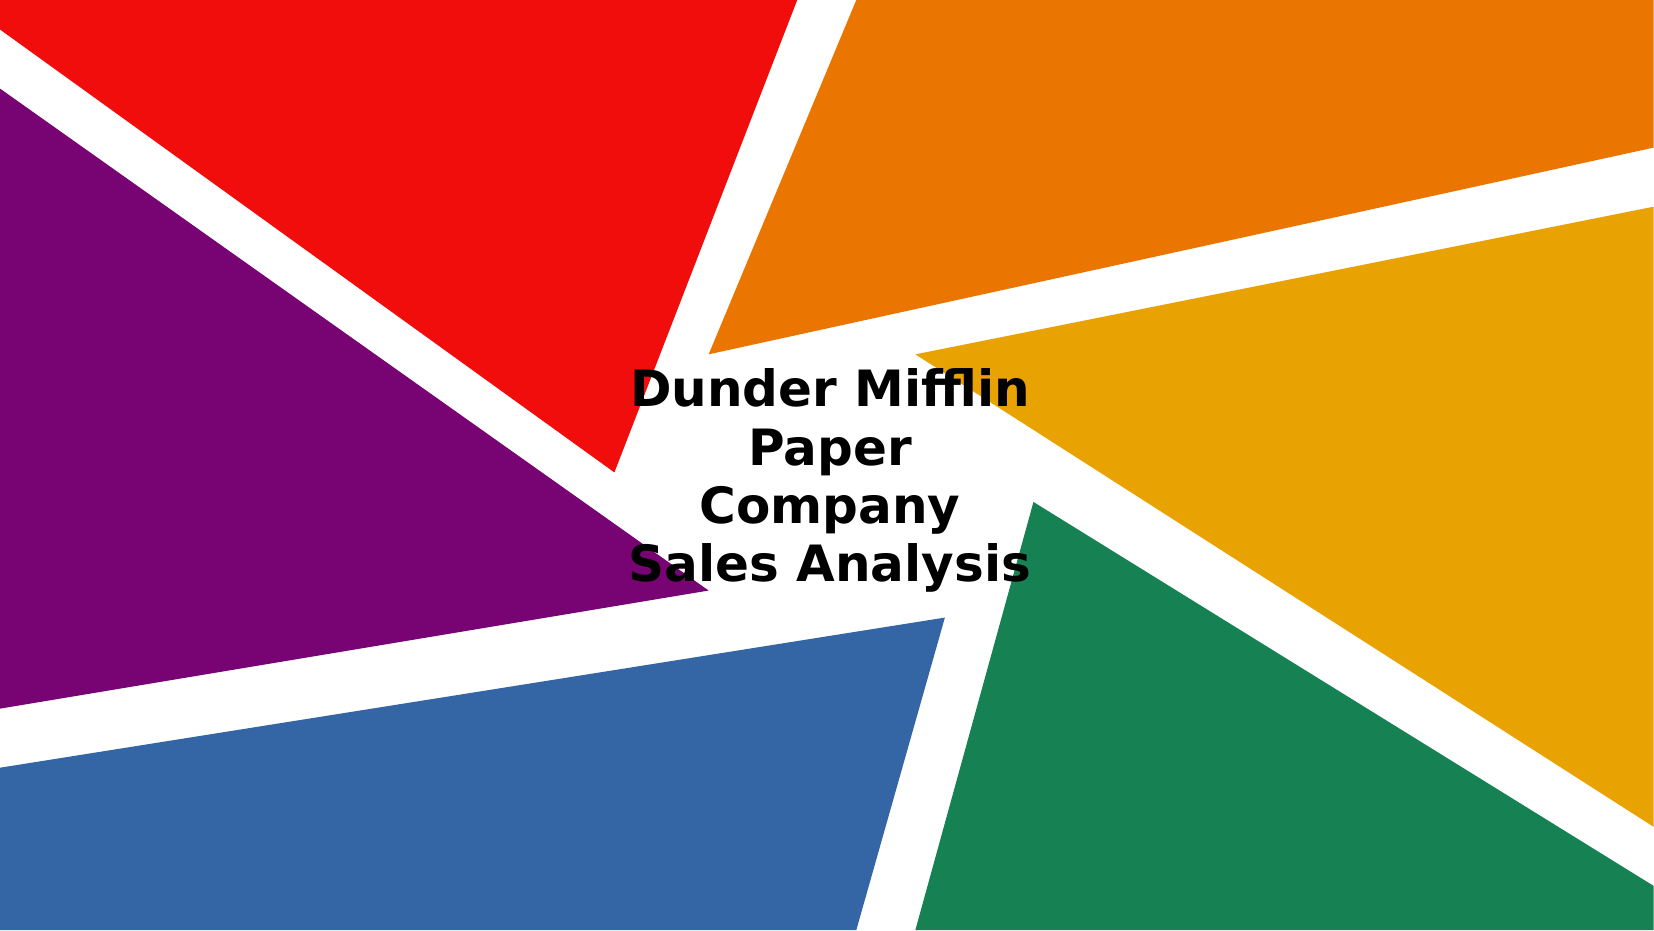

# Dunder Mifflin Paper Company Sales Analysis